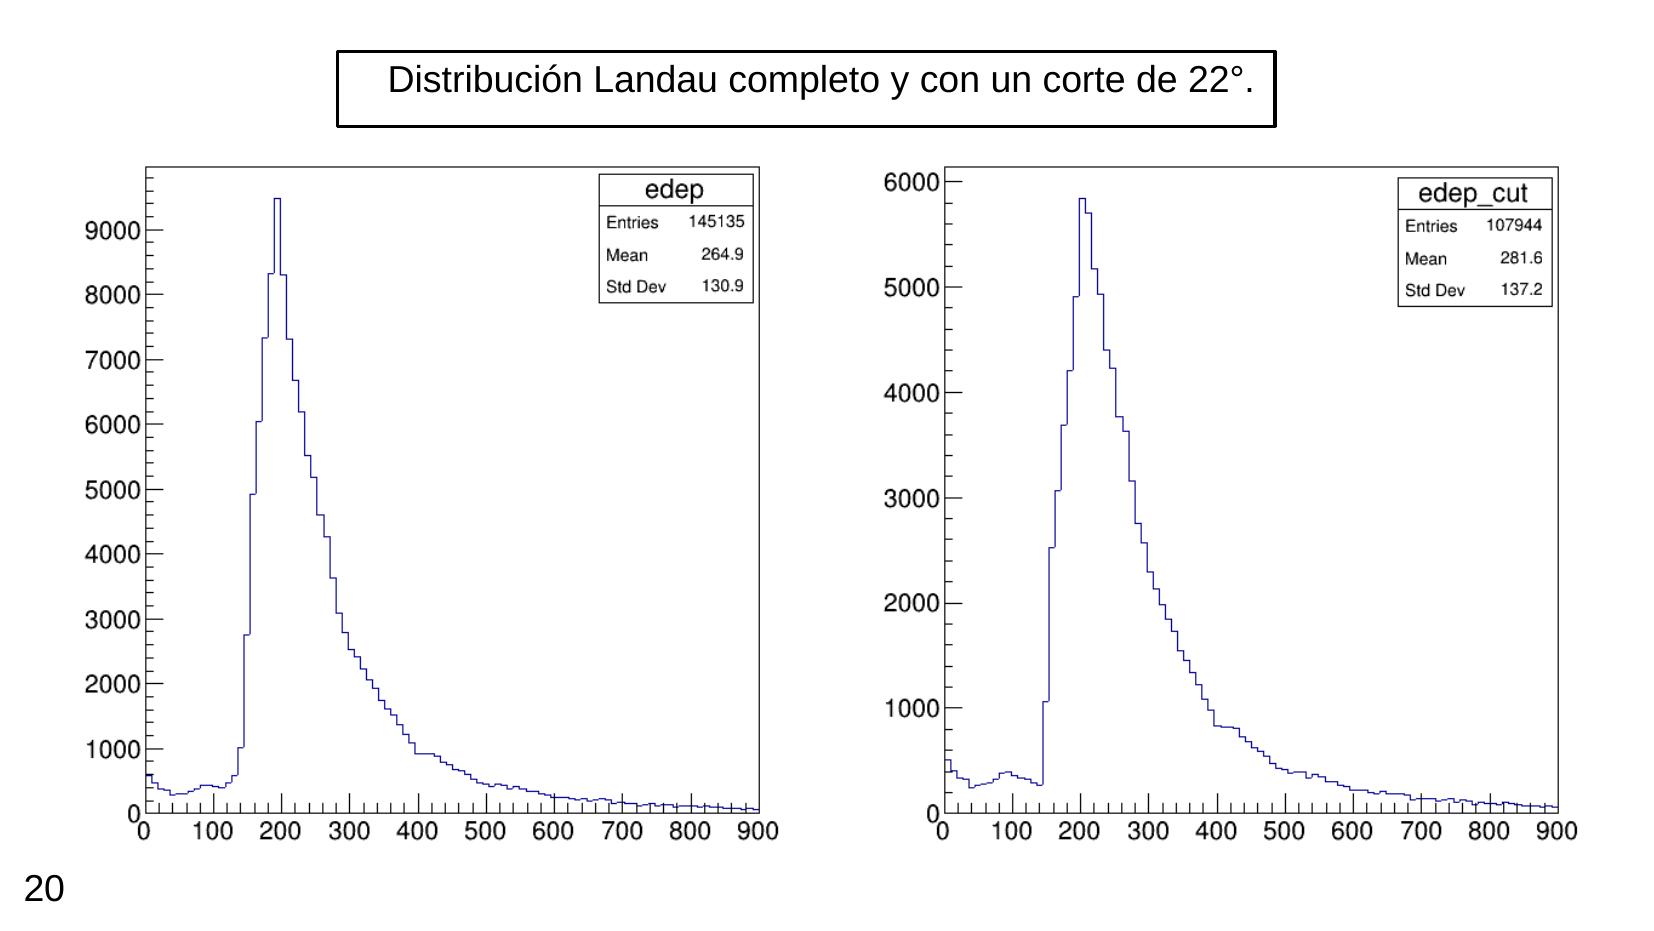

Distribución Landau completo y con un corte de 22°.